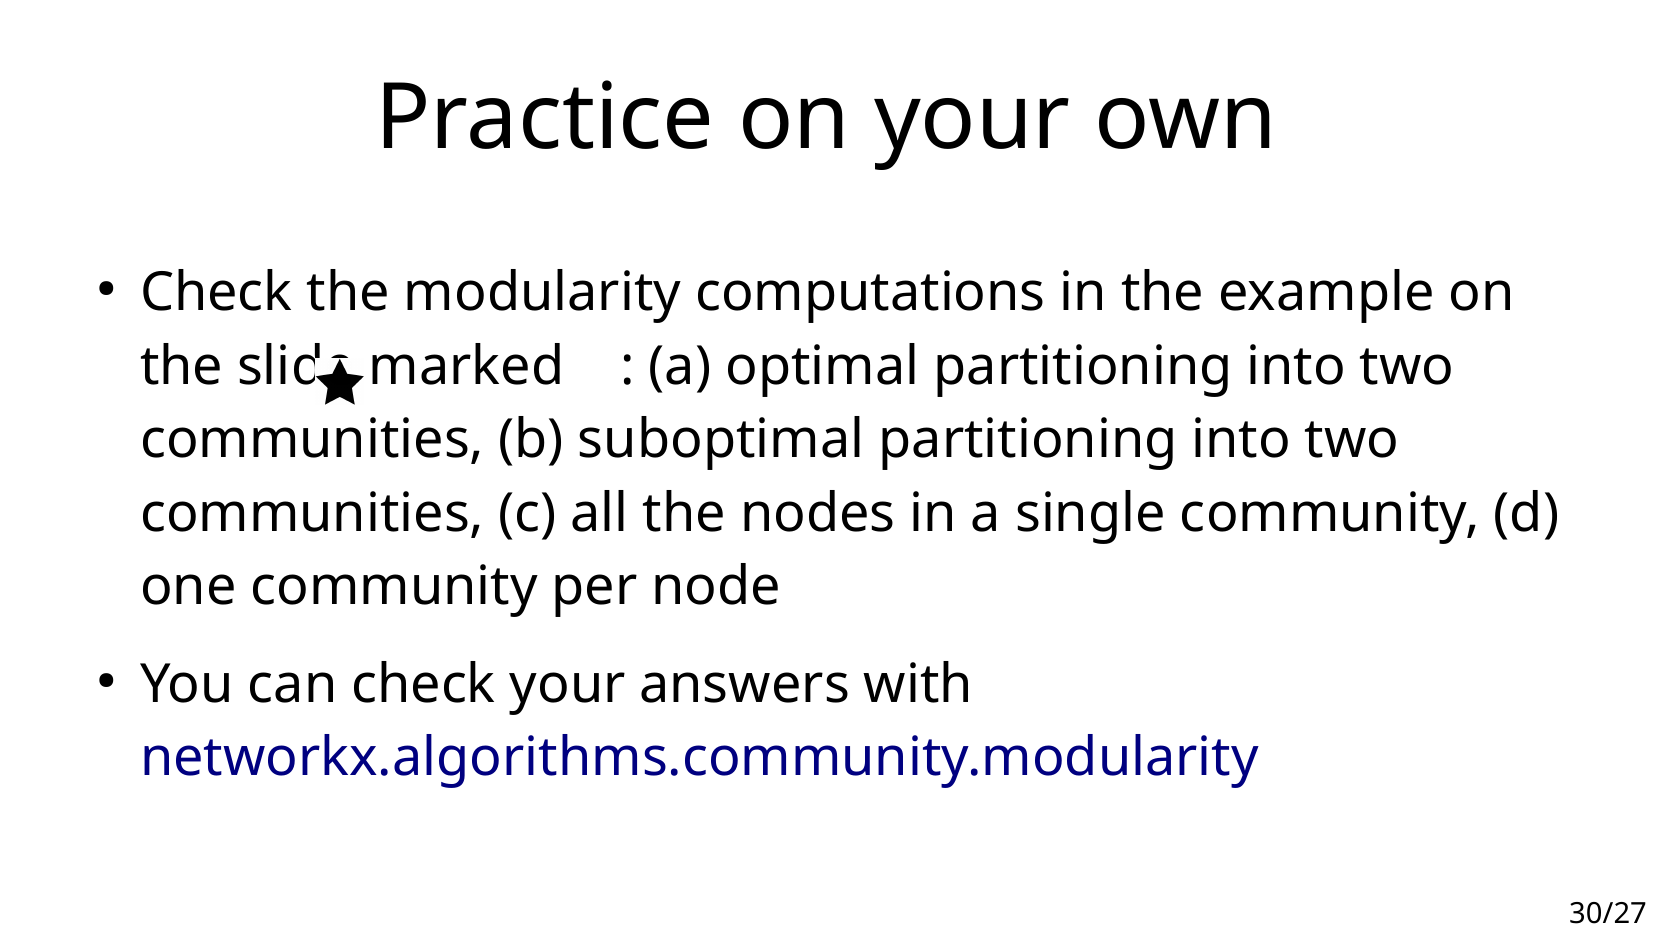

# Practice on your own
Check the modularity computations in the example on the slide marked : (a) optimal partitioning into two communities, (b) suboptimal partitioning into two communities, (c) all the nodes in a single community, (d) one community per node
You can check your answers with networkx.algorithms.community.modularity
30